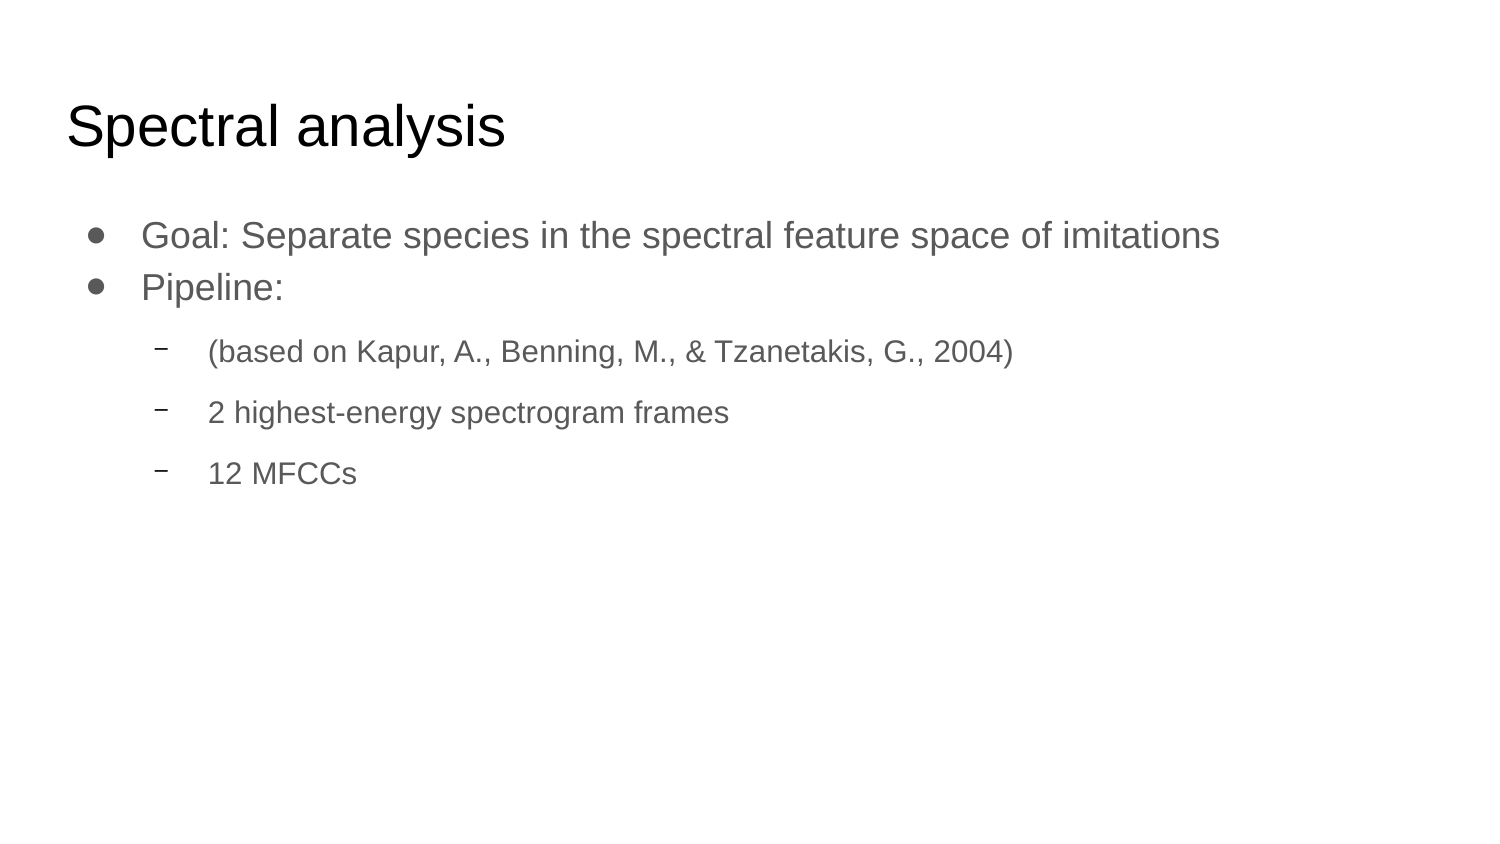

# Spectral analysis
Goal: Separate species in the spectral feature space of imitations
Pipeline:
(based on Kapur, A., Benning, M., & Tzanetakis, G., 2004)
2 highest-energy spectrogram frames
12 MFCCs